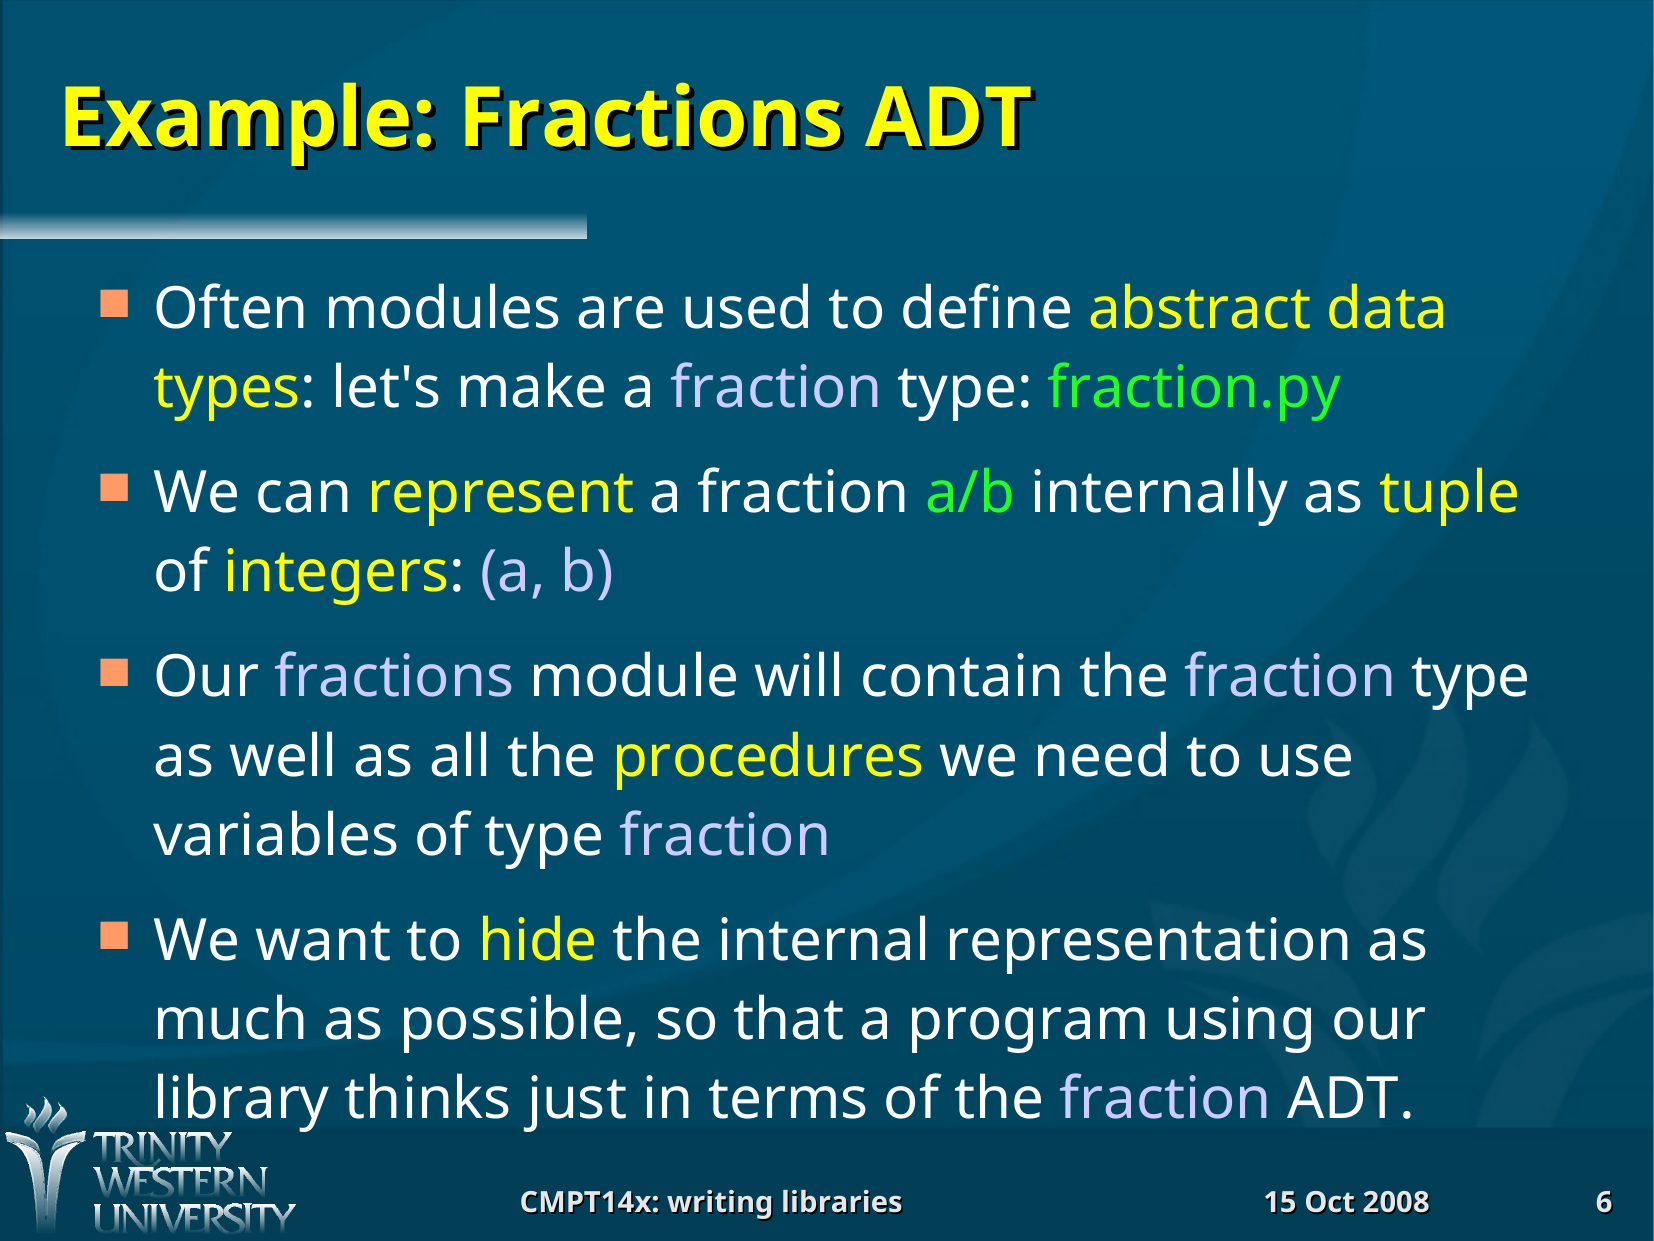

# Example: Fractions ADT
Often modules are used to define abstract data types: let's make a fraction type: fraction.py
We can represent a fraction a/b internally as tuple of integers: (a, b)
Our fractions module will contain the fraction type as well as all the procedures we need to use variables of type fraction
We want to hide the internal representation as much as possible, so that a program using our library thinks just in terms of the fraction ADT.
CMPT14x: writing libraries
15 Oct 2008
6